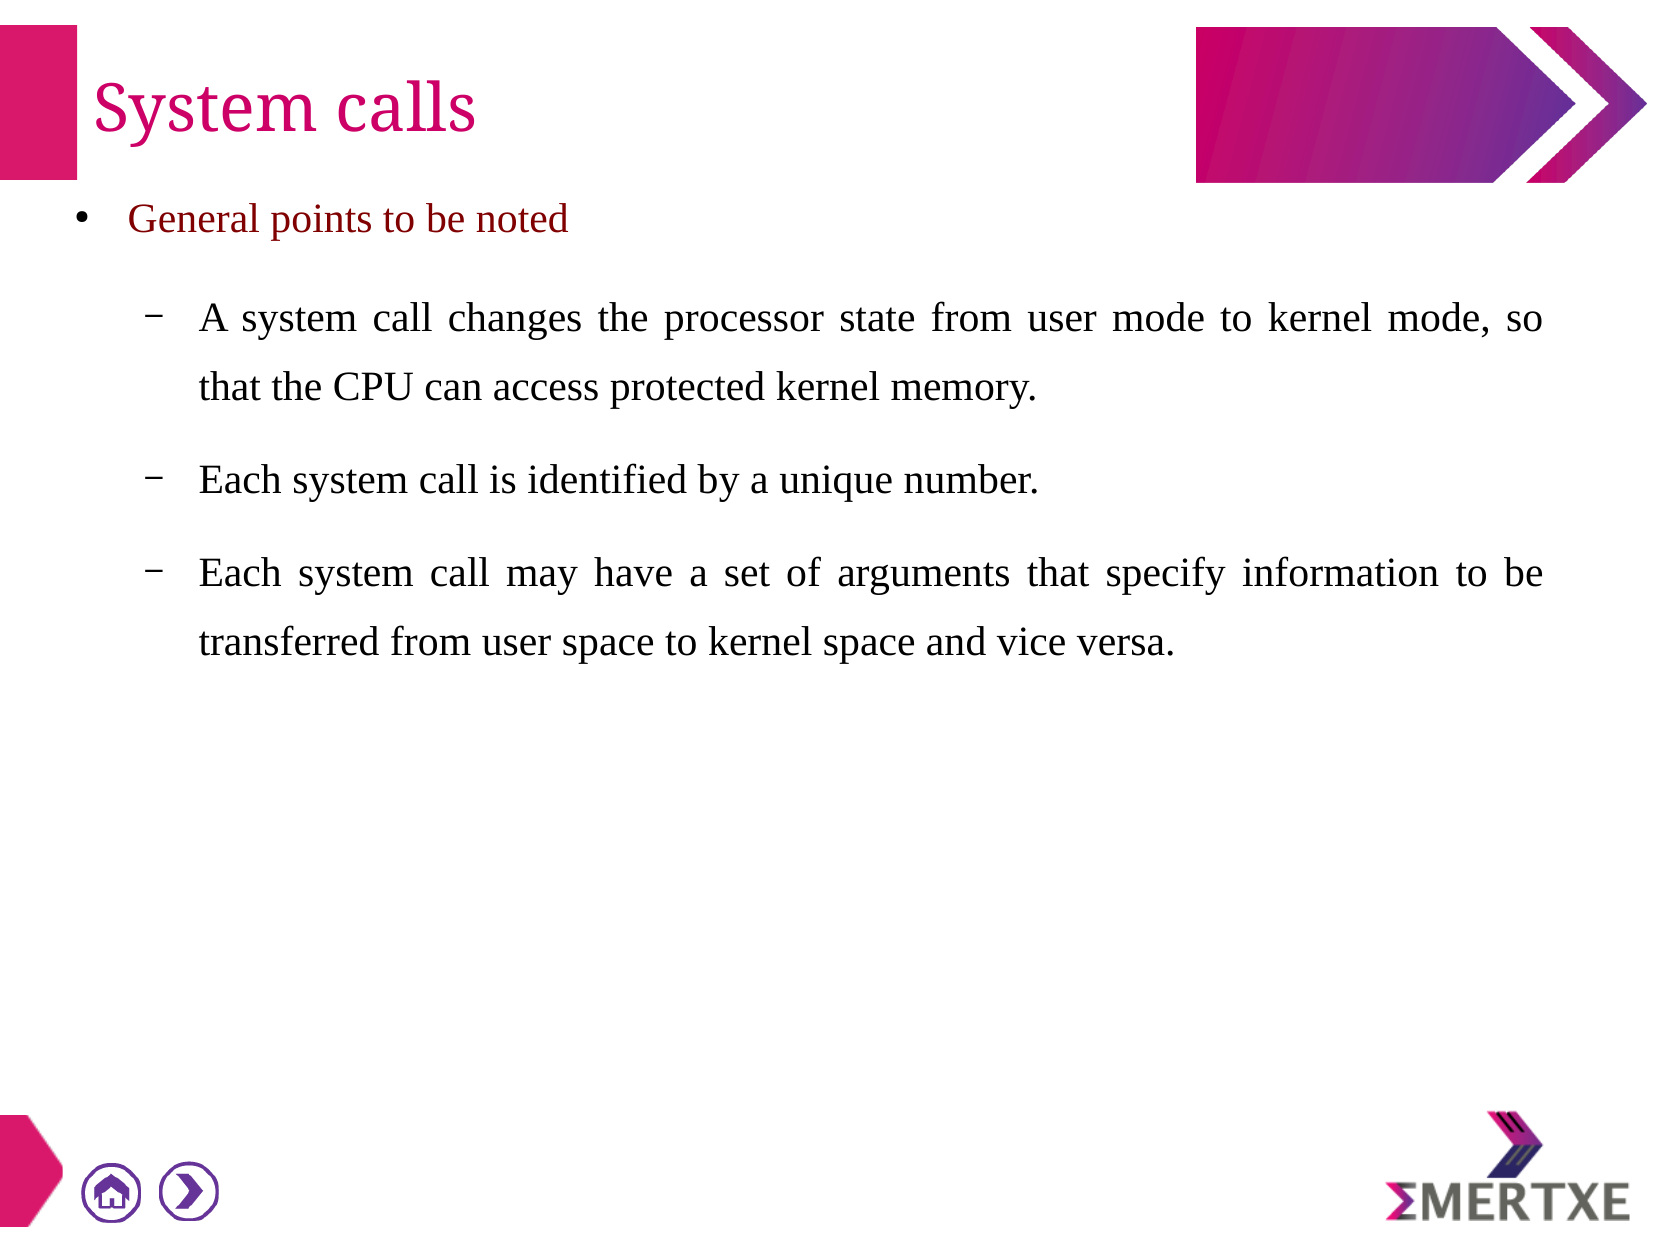

# System calls
General points to be noted
A system call changes the processor state from user mode to kernel mode, so that the CPU can access protected kernel memory.
Each system call is identified by a unique number.
Each system call may have a set of arguments that specify information to be transferred from user space to kernel space and vice versa.